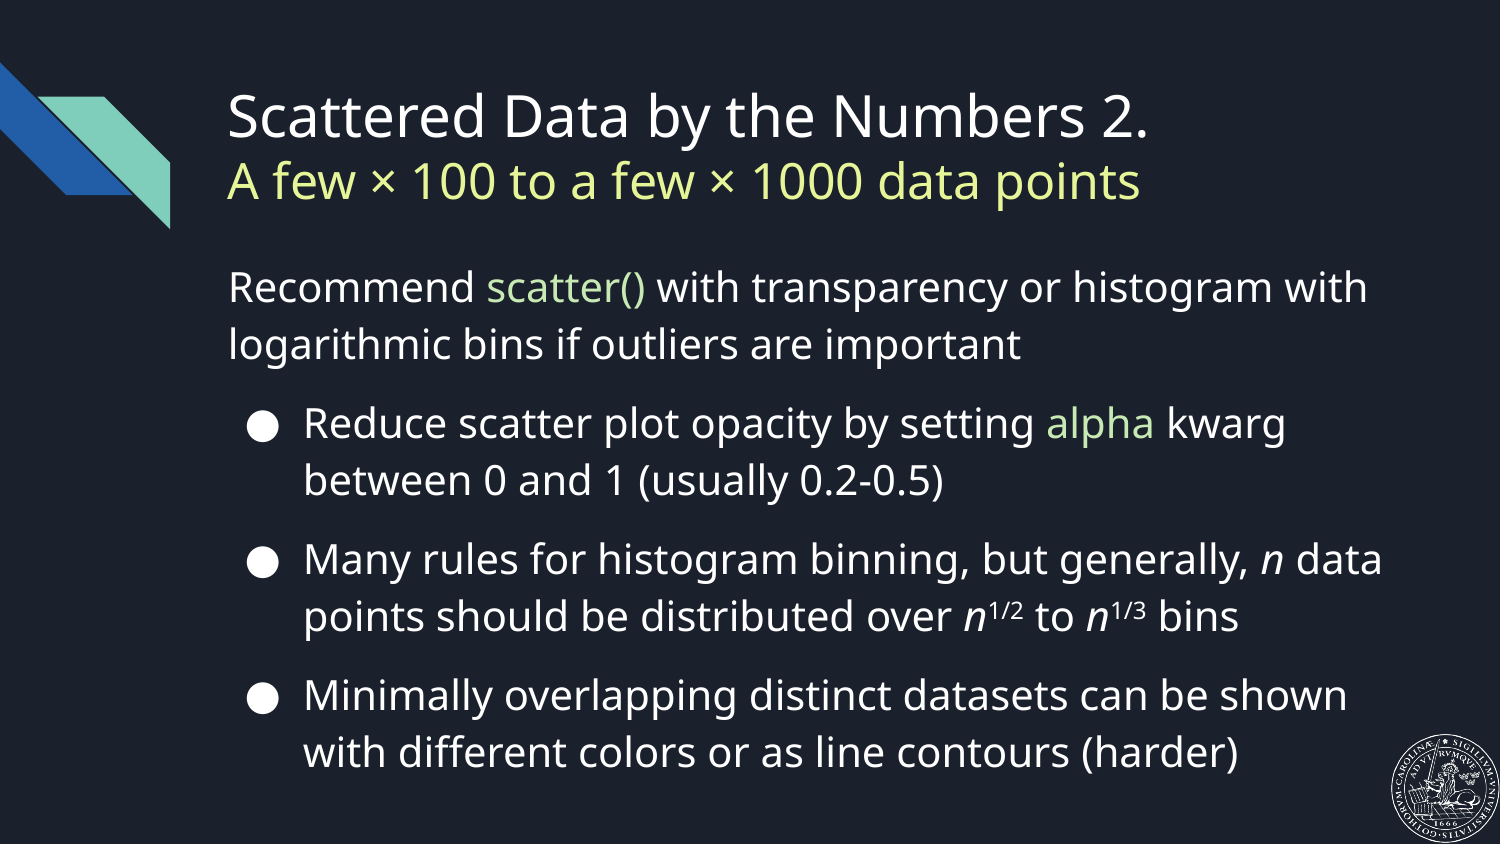

# Scattered Data by the Numbers 2. A few × 100 to a few × 1000 data points
Recommend scatter() with transparency or histogram with logarithmic bins if outliers are important
Reduce scatter plot opacity by setting alpha kwarg between 0 and 1 (usually 0.2-0.5)
Many rules for histogram binning, but generally, n data points should be distributed over n1/2 to n1/3 bins
Minimally overlapping distinct datasets can be shown with different colors or as line contours (harder)